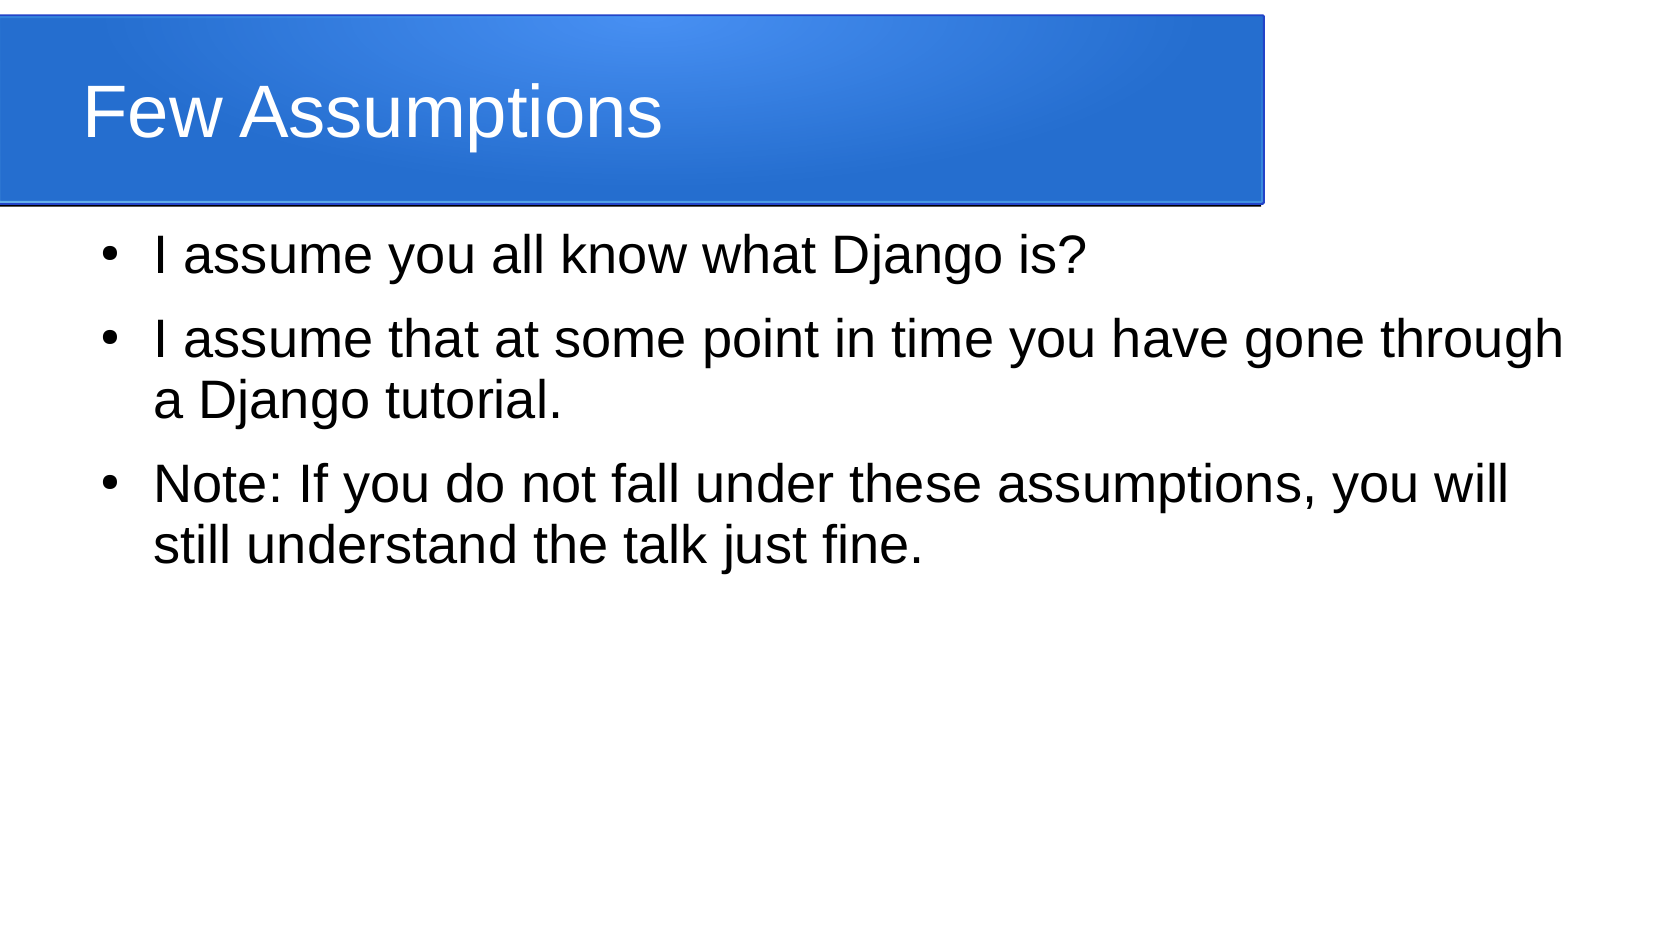

# Few Assumptions
I assume you all know what Django is?
I assume that at some point in time you have gone through a Django tutorial.
Note: If you do not fall under these assumptions, you will still understand the talk just fine.